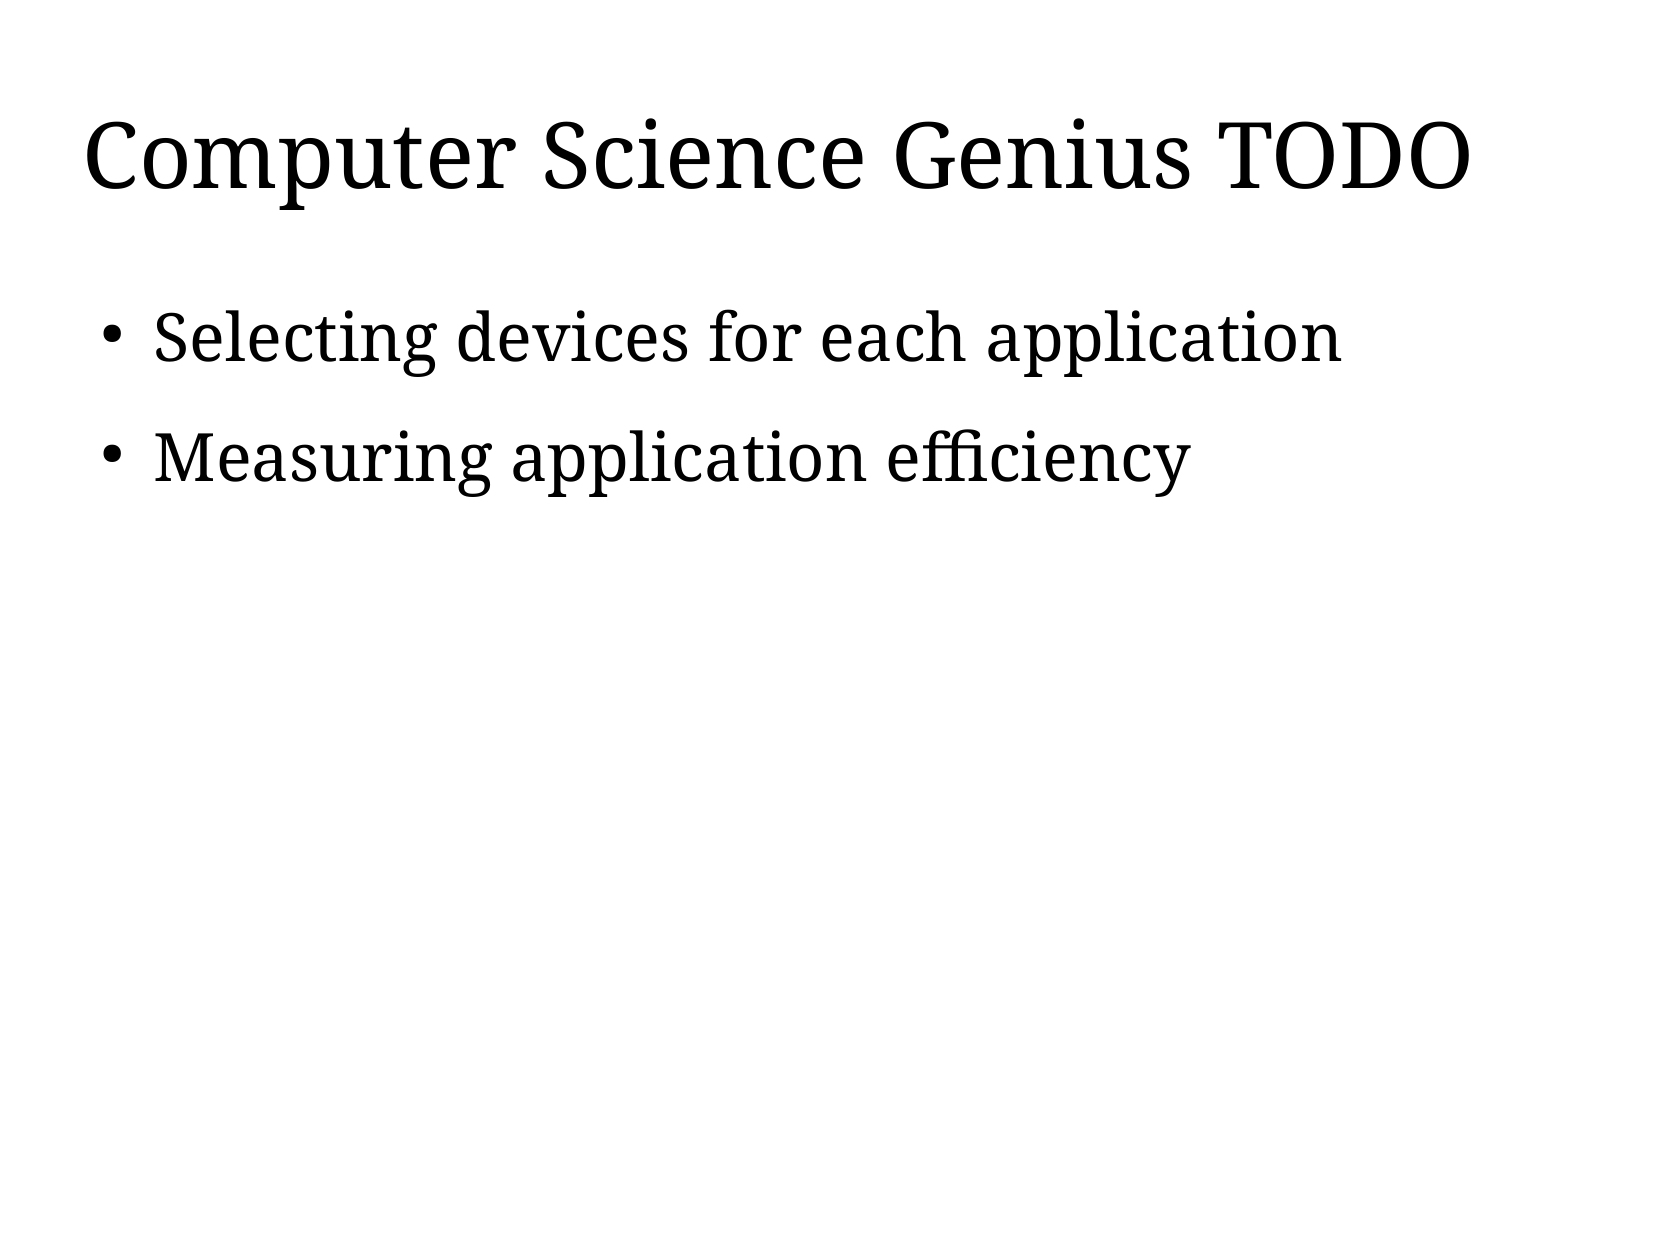

# Computer Science Genius TODO
Selecting devices for each application
Measuring application efficiency